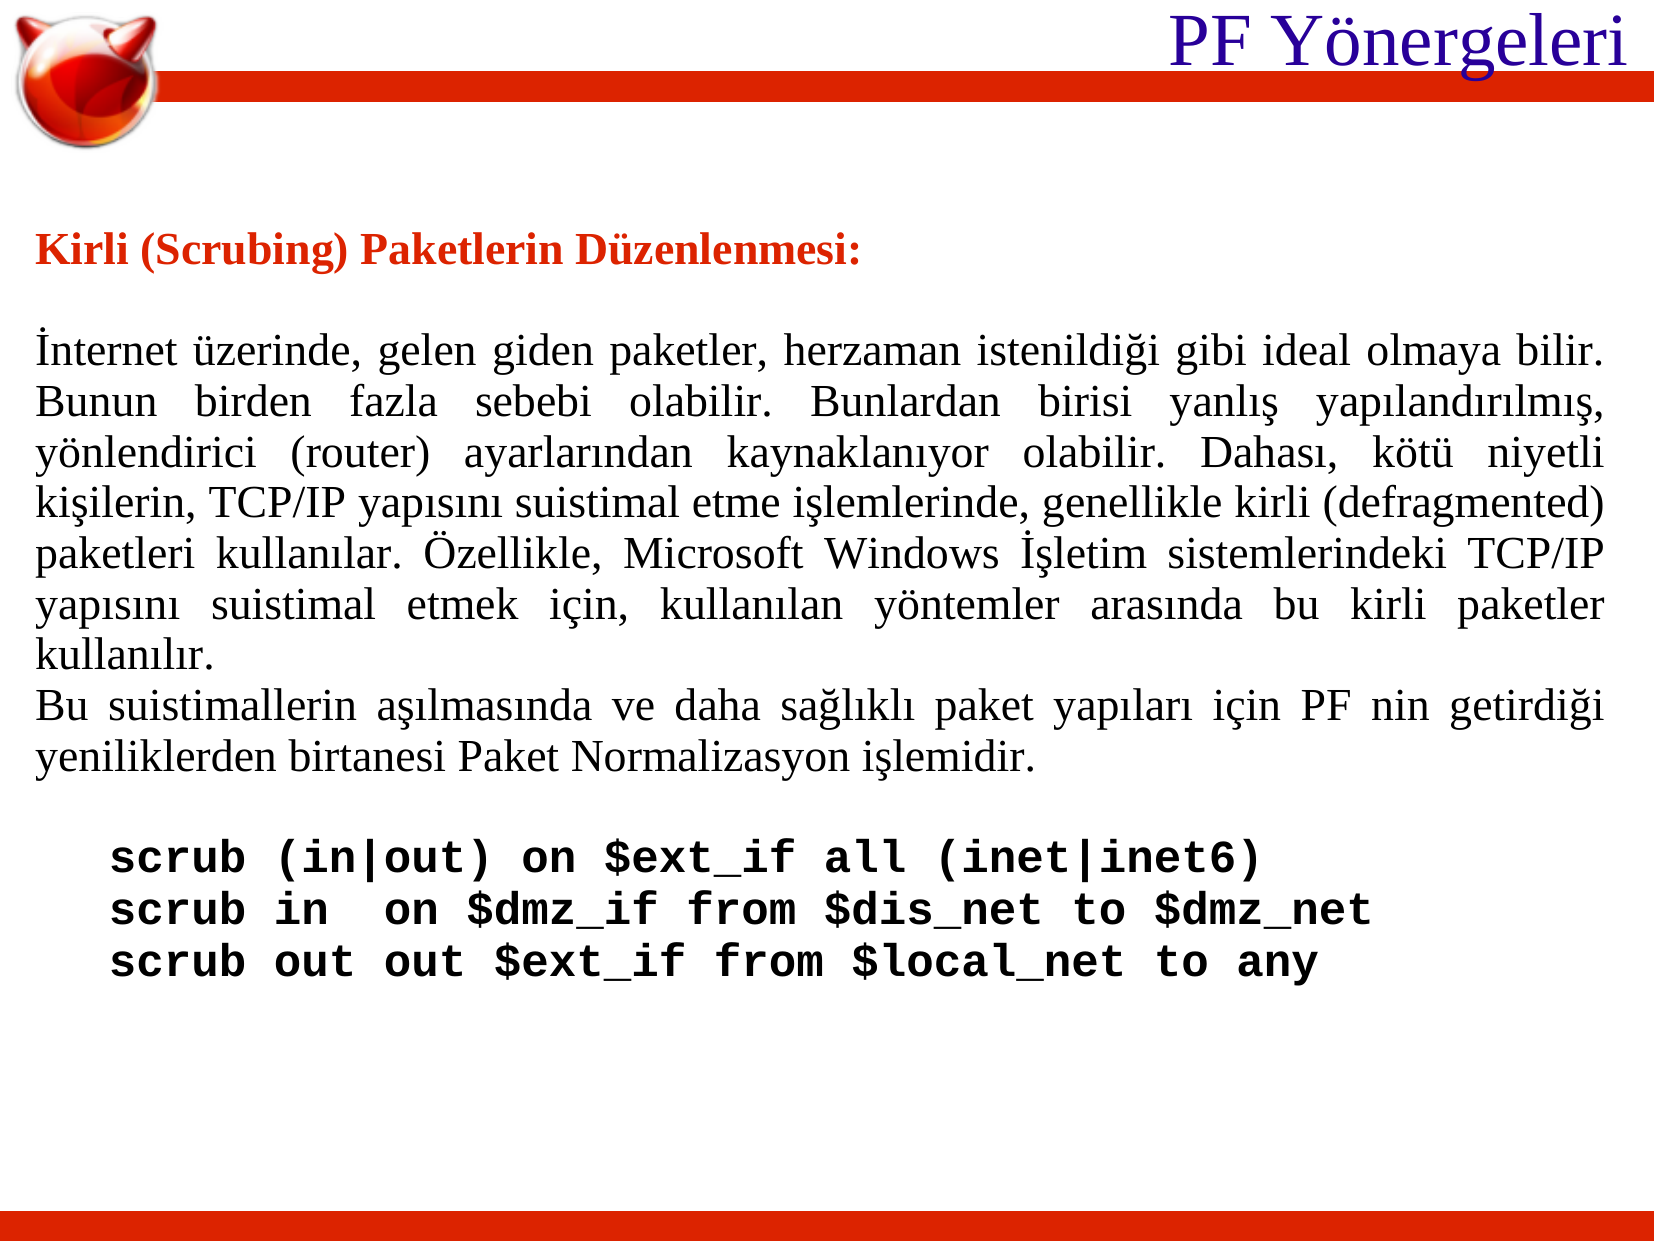

PF Yönergeleri
Kirli (Scrubing) Paketlerin Düzenlenmesi:
İnternet üzerinde, gelen giden paketler, herzaman istenildiği gibi ideal olmaya bilir. Bunun birden fazla sebebi olabilir. Bunlardan birisi yanlış yapılandırılmış, yönlendirici (router) ayarlarından kaynaklanıyor olabilir. Dahası, kötü niyetli kişilerin, TCP/IP yapısını suistimal etme işlemlerinde, genellikle kirli (defragmented) paketleri kullanılar. Özellikle, Microsoft Windows İşletim sistemlerindeki TCP/IP yapısını suistimal etmek için, kullanılan yöntemler arasında bu kirli paketler kullanılır.
Bu suistimallerin aşılmasında ve daha sağlıklı paket yapıları için PF nin getirdiği yeniliklerden birtanesi Paket Normalizasyon işlemidir.
	scrub (in|out) on $ext_if all (inet|inet6)
	scrub in on $dmz_if from $dis_net to $dmz_net
	scrub out out $ext_if from $local_net to any